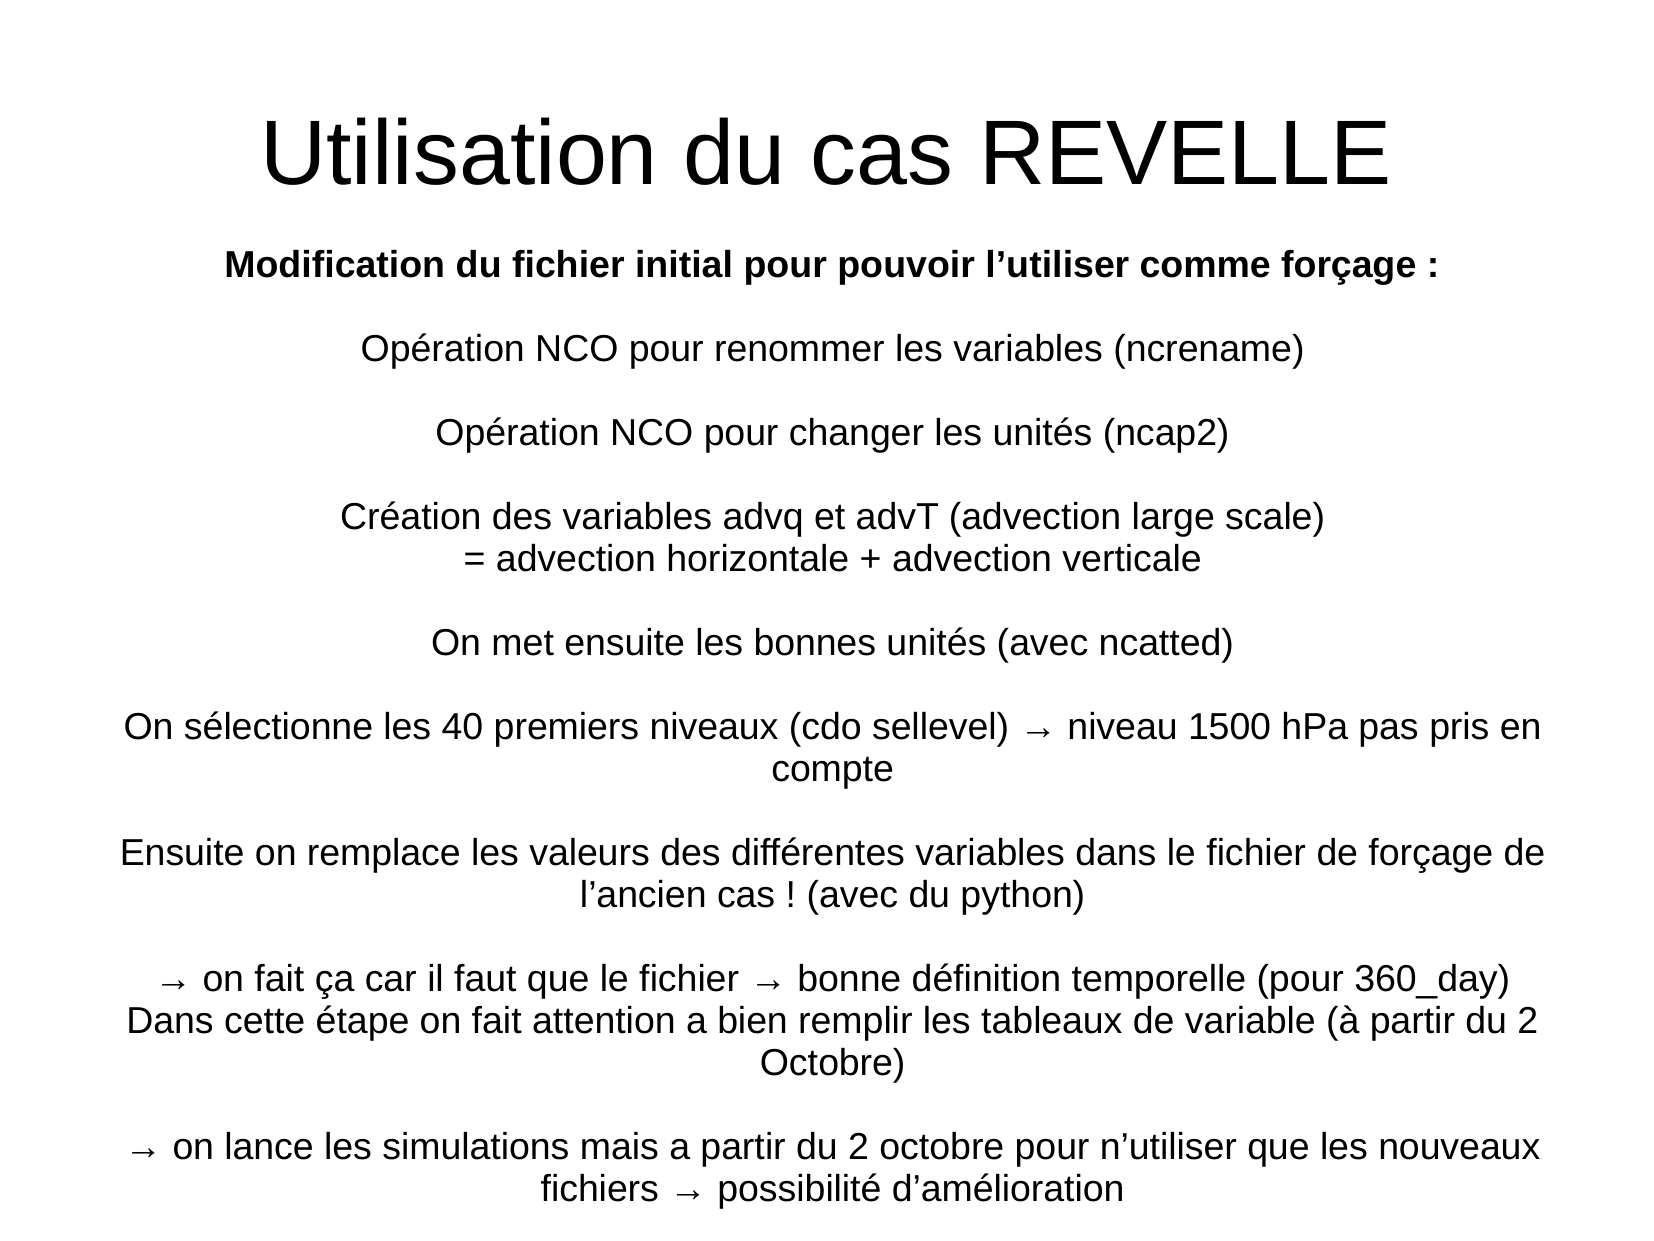

# Utilisation du cas REVELLE
Modification du fichier initial pour pouvoir l’utiliser comme forçage :
Opération NCO pour renommer les variables (ncrename)
Opération NCO pour changer les unités (ncap2)
Création des variables advq et advT (advection large scale)
= advection horizontale + advection verticale
On met ensuite les bonnes unités (avec ncatted)
On sélectionne les 40 premiers niveaux (cdo sellevel) → niveau 1500 hPa pas pris en compte
Ensuite on remplace les valeurs des différentes variables dans le fichier de forçage de l’ancien cas ! (avec du python)
→ on fait ça car il faut que le fichier → bonne définition temporelle (pour 360_day)
Dans cette étape on fait attention a bien remplir les tableaux de variable (à partir du 2 Octobre)
→ on lance les simulations mais a partir du 2 octobre pour n’utiliser que les nouveaux fichiers → possibilité d’amélioration